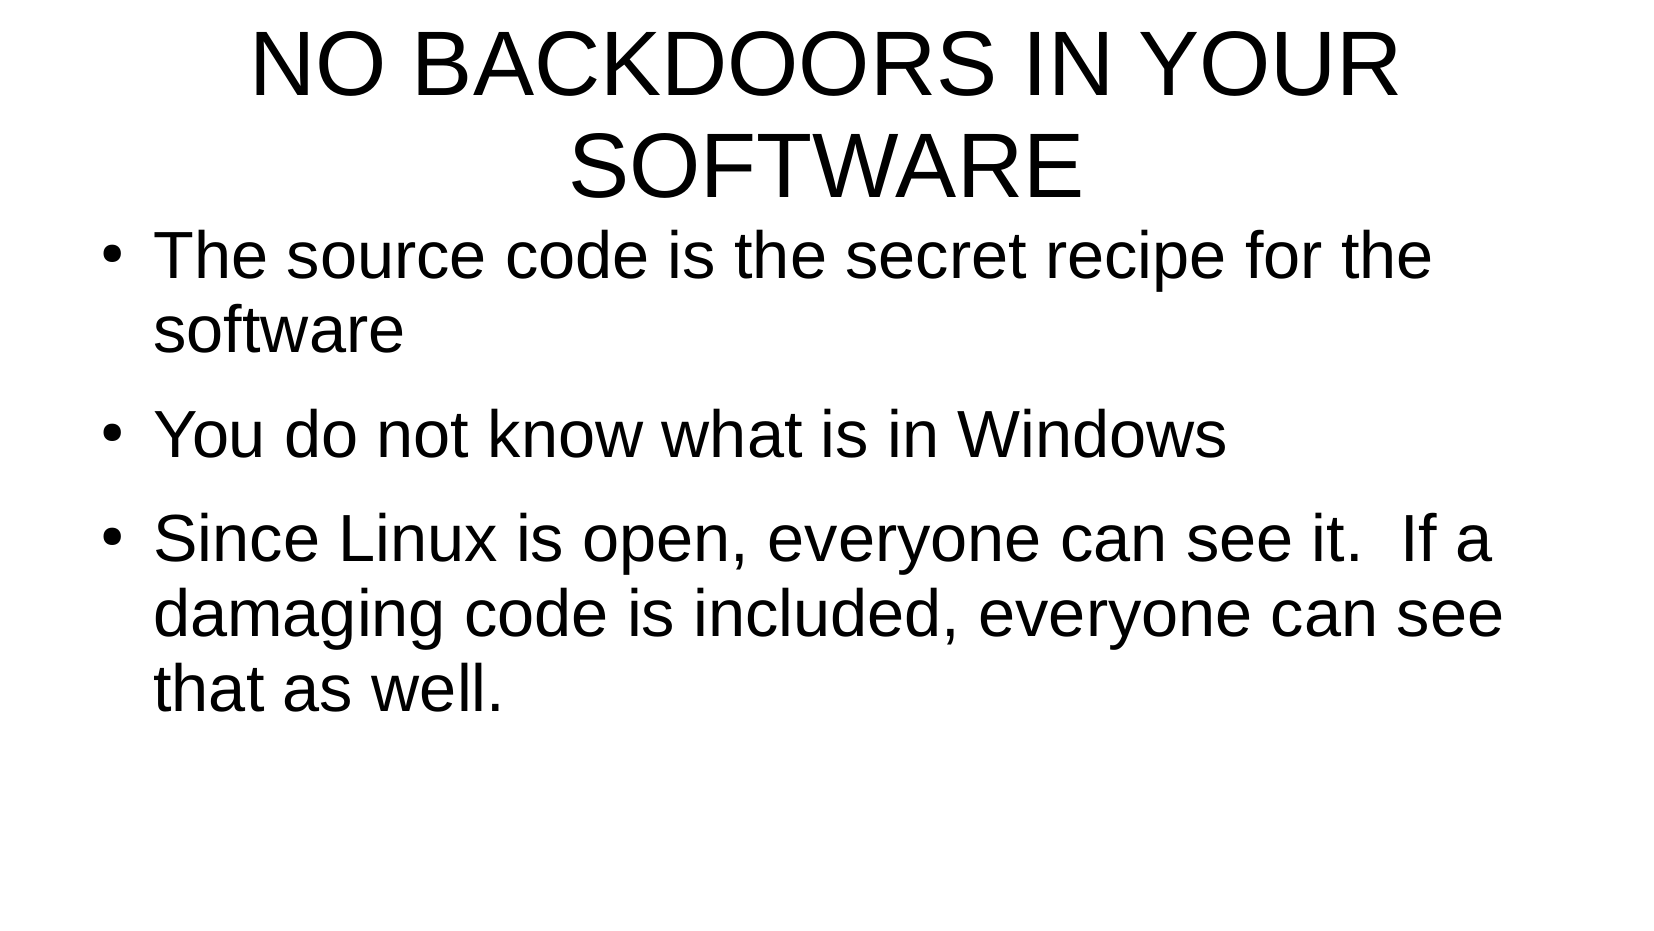

# NO BACKDOORS IN YOUR SOFTWARE
The source code is the secret recipe for the software
You do not know what is in Windows
Since Linux is open, everyone can see it. If a damaging code is included, everyone can see that as well.